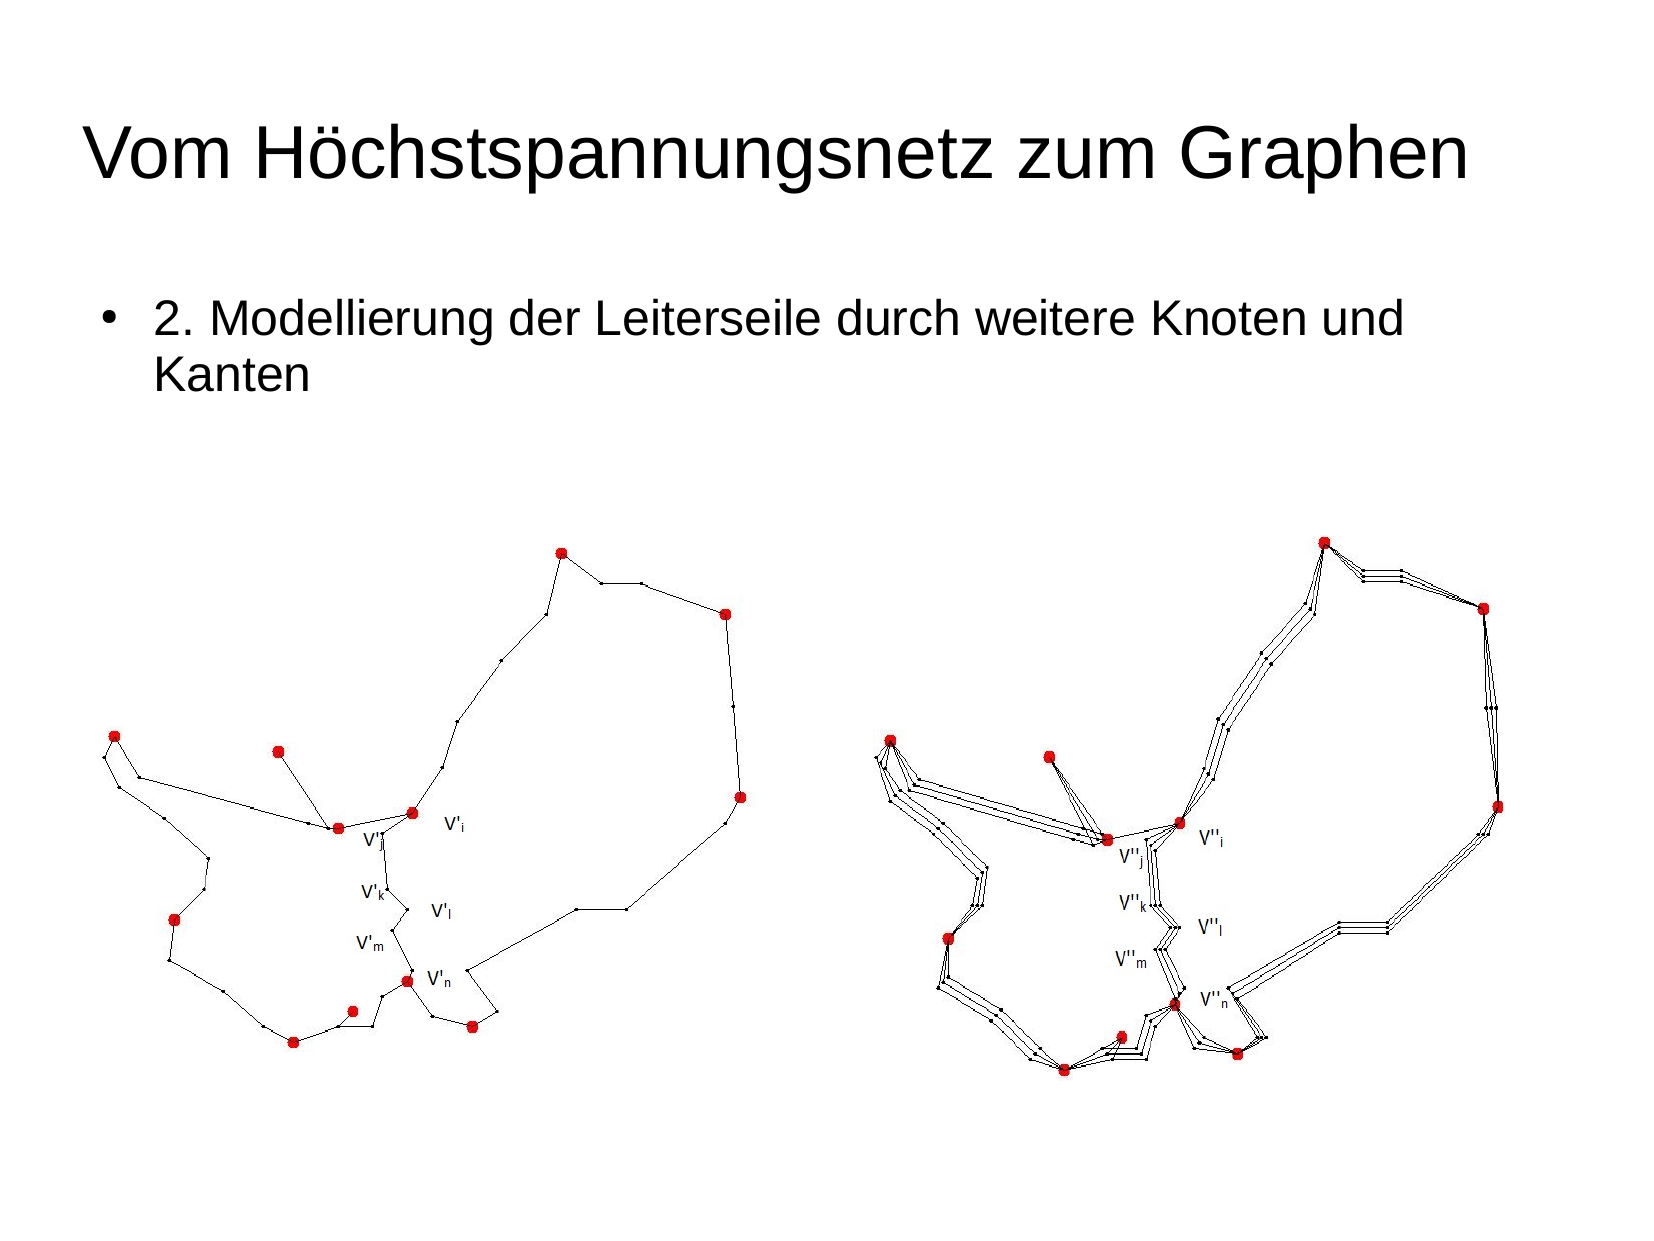

# Vom Höchstspannungsnetz zum Graphen
2. Modellierung der Leiterseile durch weitere Knoten und Kanten